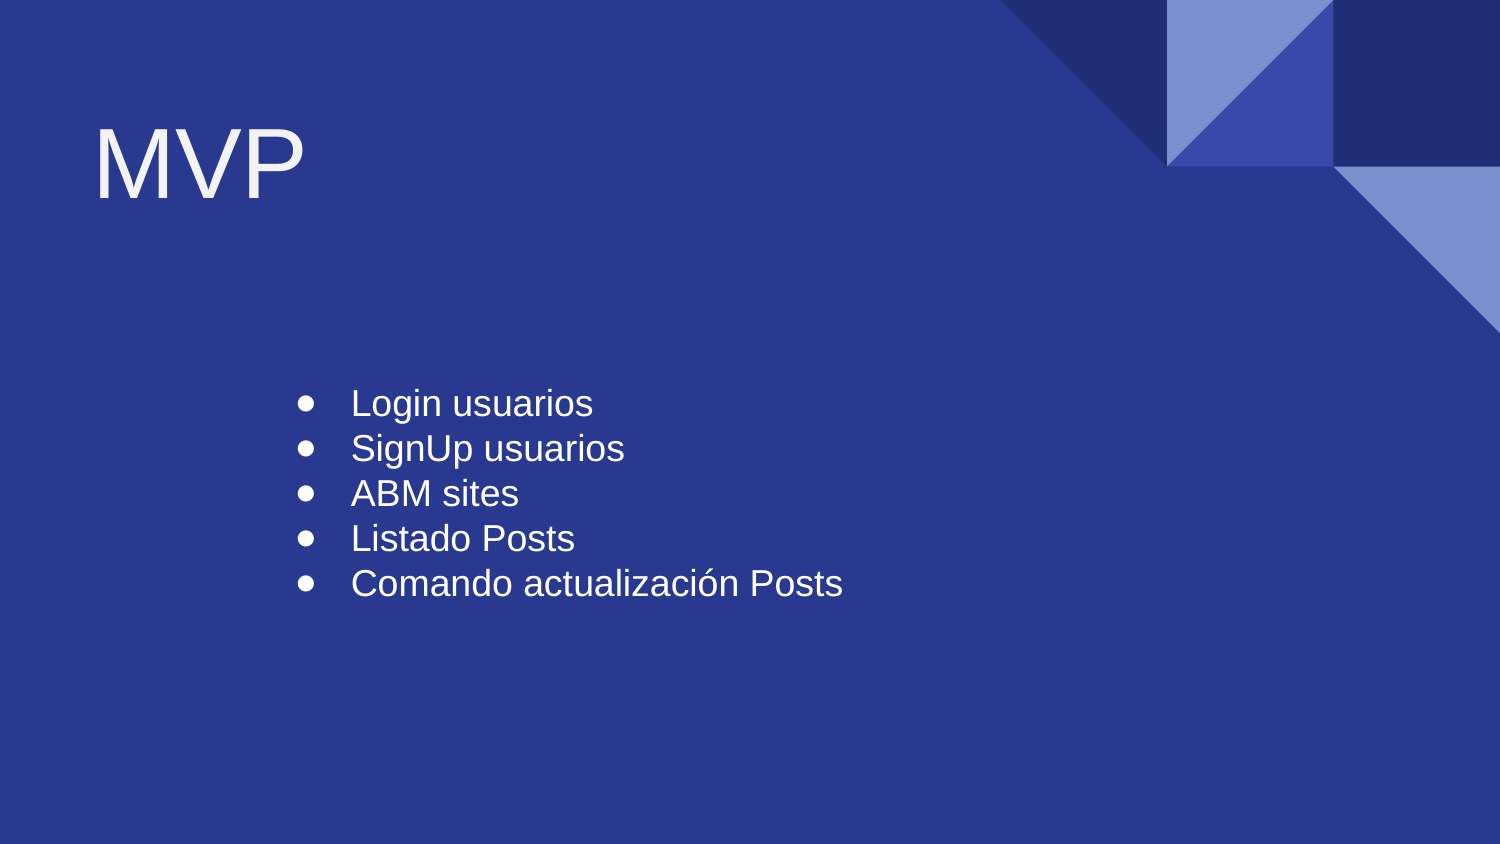

MVP
Login usuarios
SignUp usuarios
ABM sites
Listado Posts
Comando actualización Posts